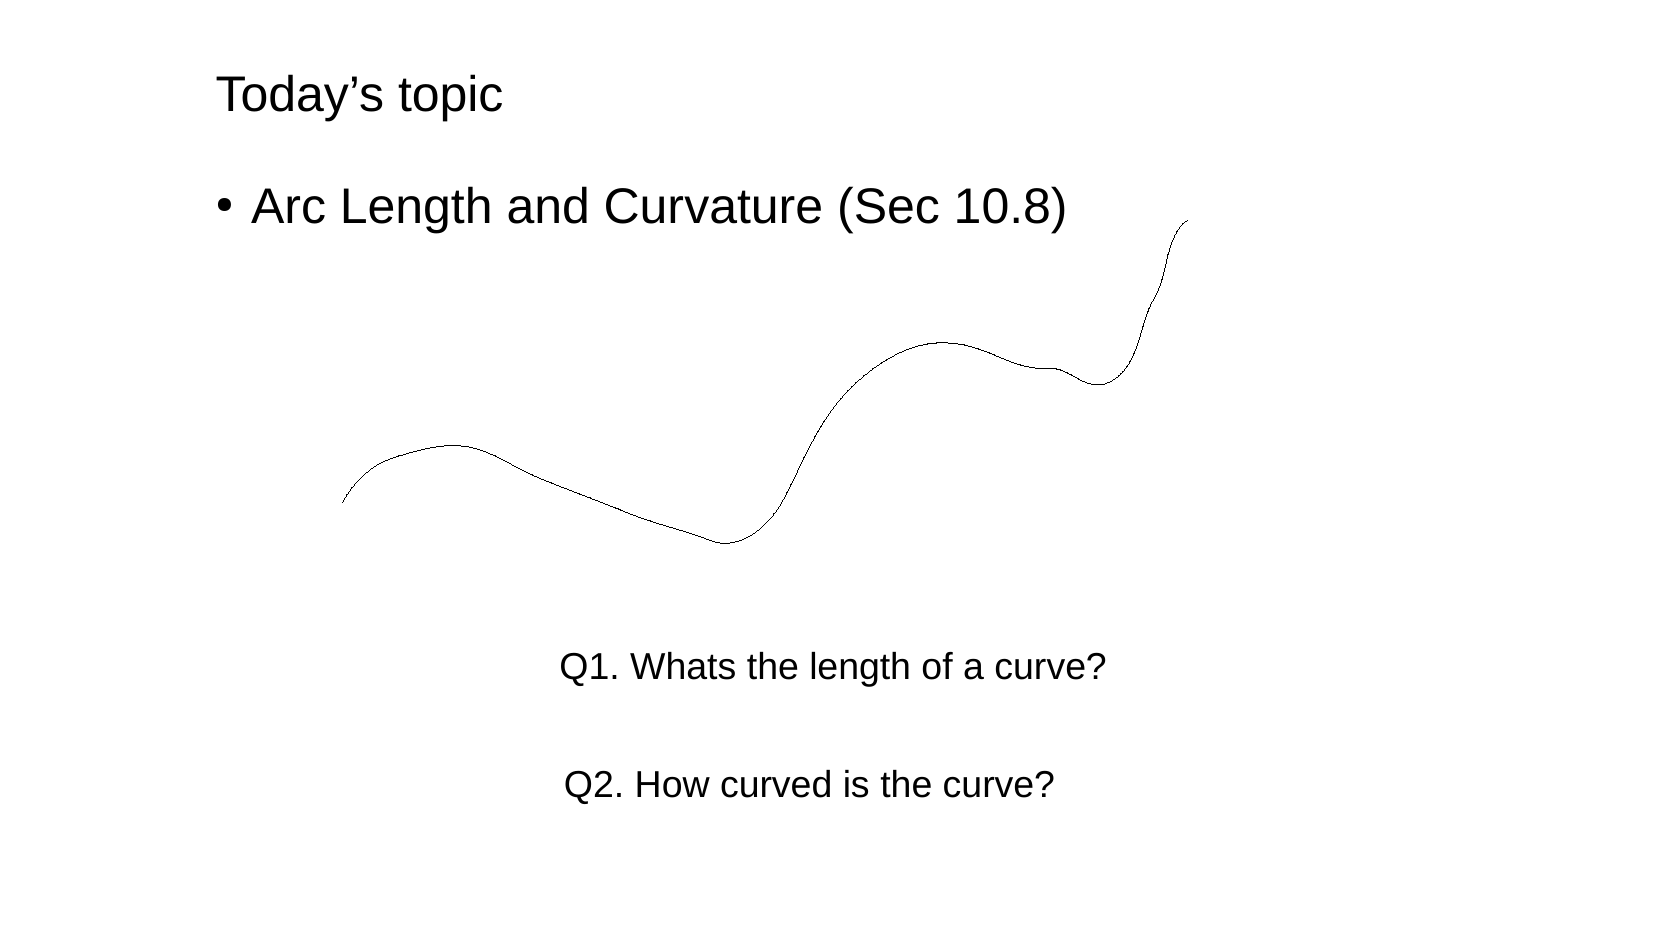

Today’s topic
Arc Length and Curvature (Sec 10.8)
Q1. Whats the length of a curve?
Q2. How curved is the curve?